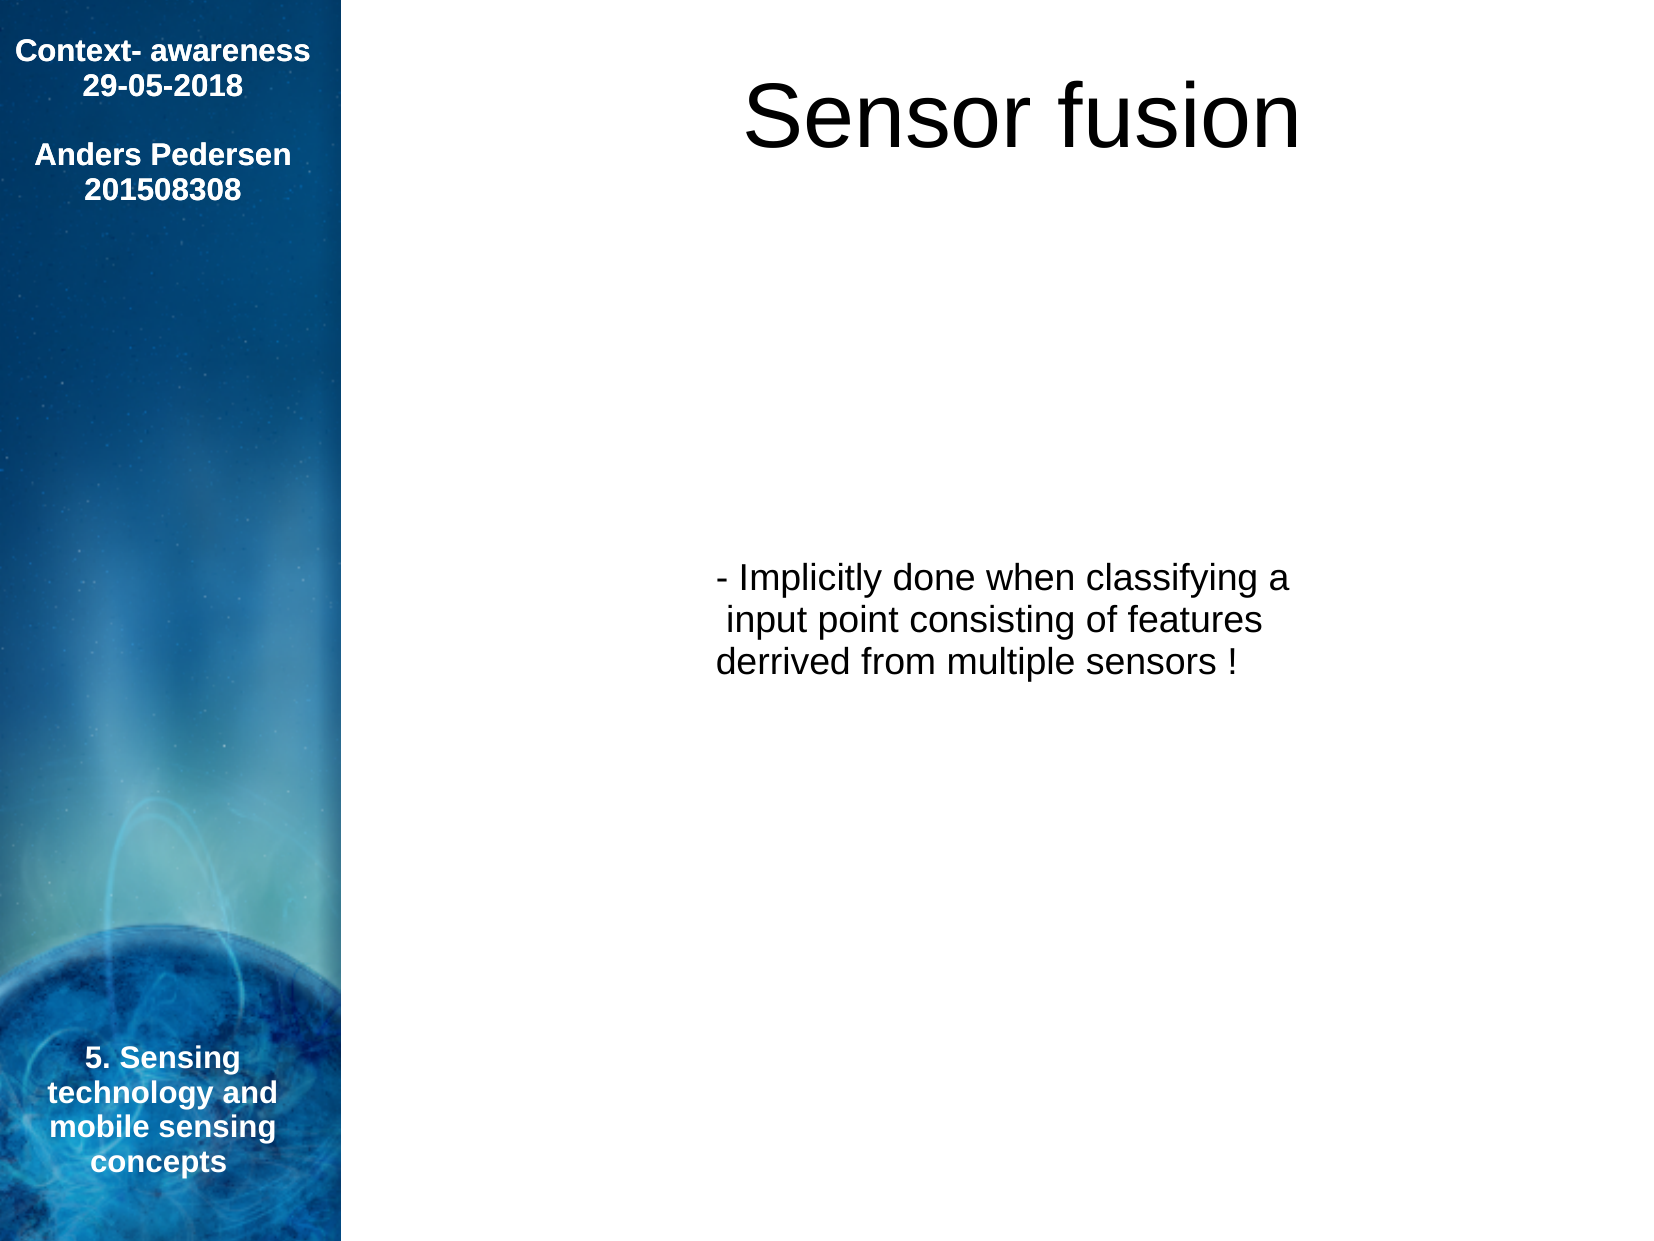

Context- awareness
29-05-2018
Anders Pedersen
201508308
Context- awareness
29-05-2018
Anders Pedersen
201508308
5. Sensing technology and mobile sensing concepts
# Agenda
Sensor fusion
- Implicitly done when classifying a input point consisting of features derrived from multiple sensors !